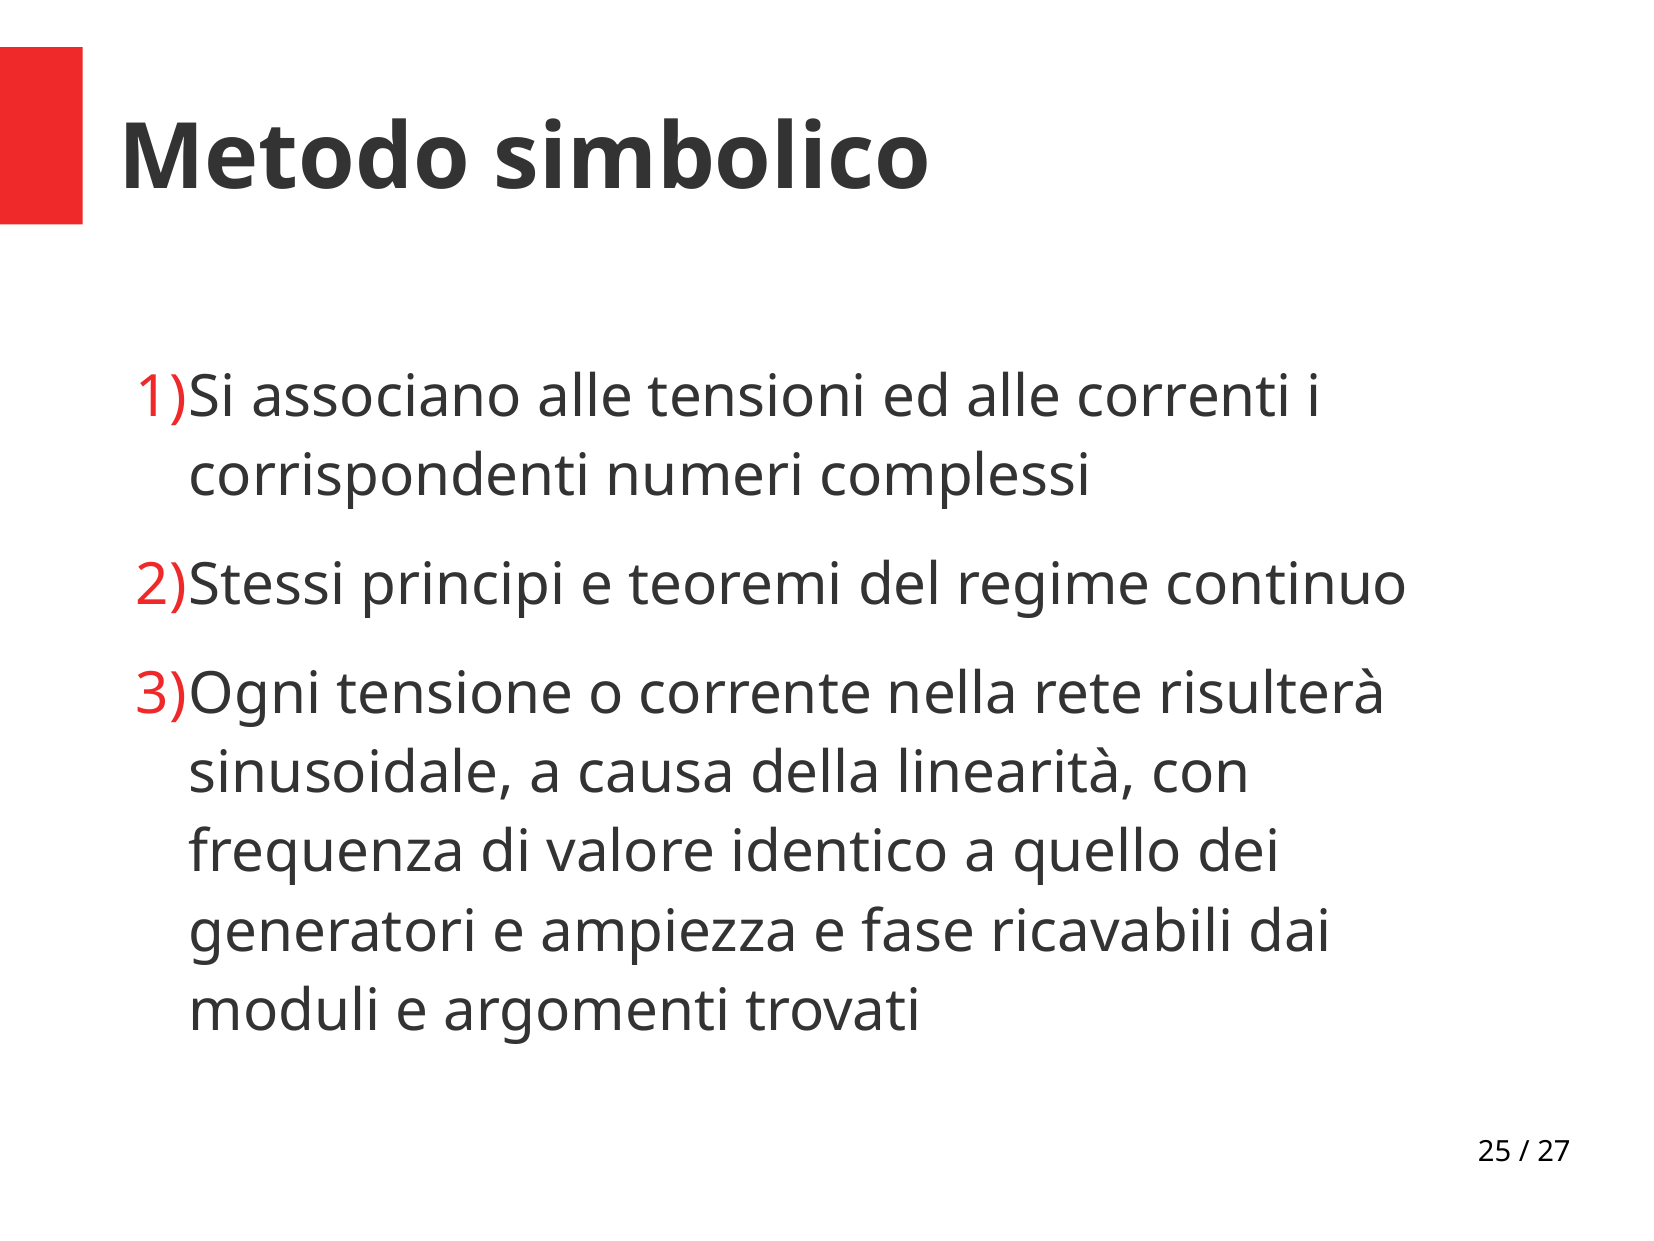

# Metodo simbolico
Si associano alle tensioni ed alle correnti i corrispondenti numeri complessi
Stessi principi e teoremi del regime continuo
Ogni tensione o corrente nella rete risulterà sinusoidale, a causa della linearità, con frequenza di valore identico a quello dei generatori e ampiezza e fase ricavabili dai moduli e argomenti trovati
25